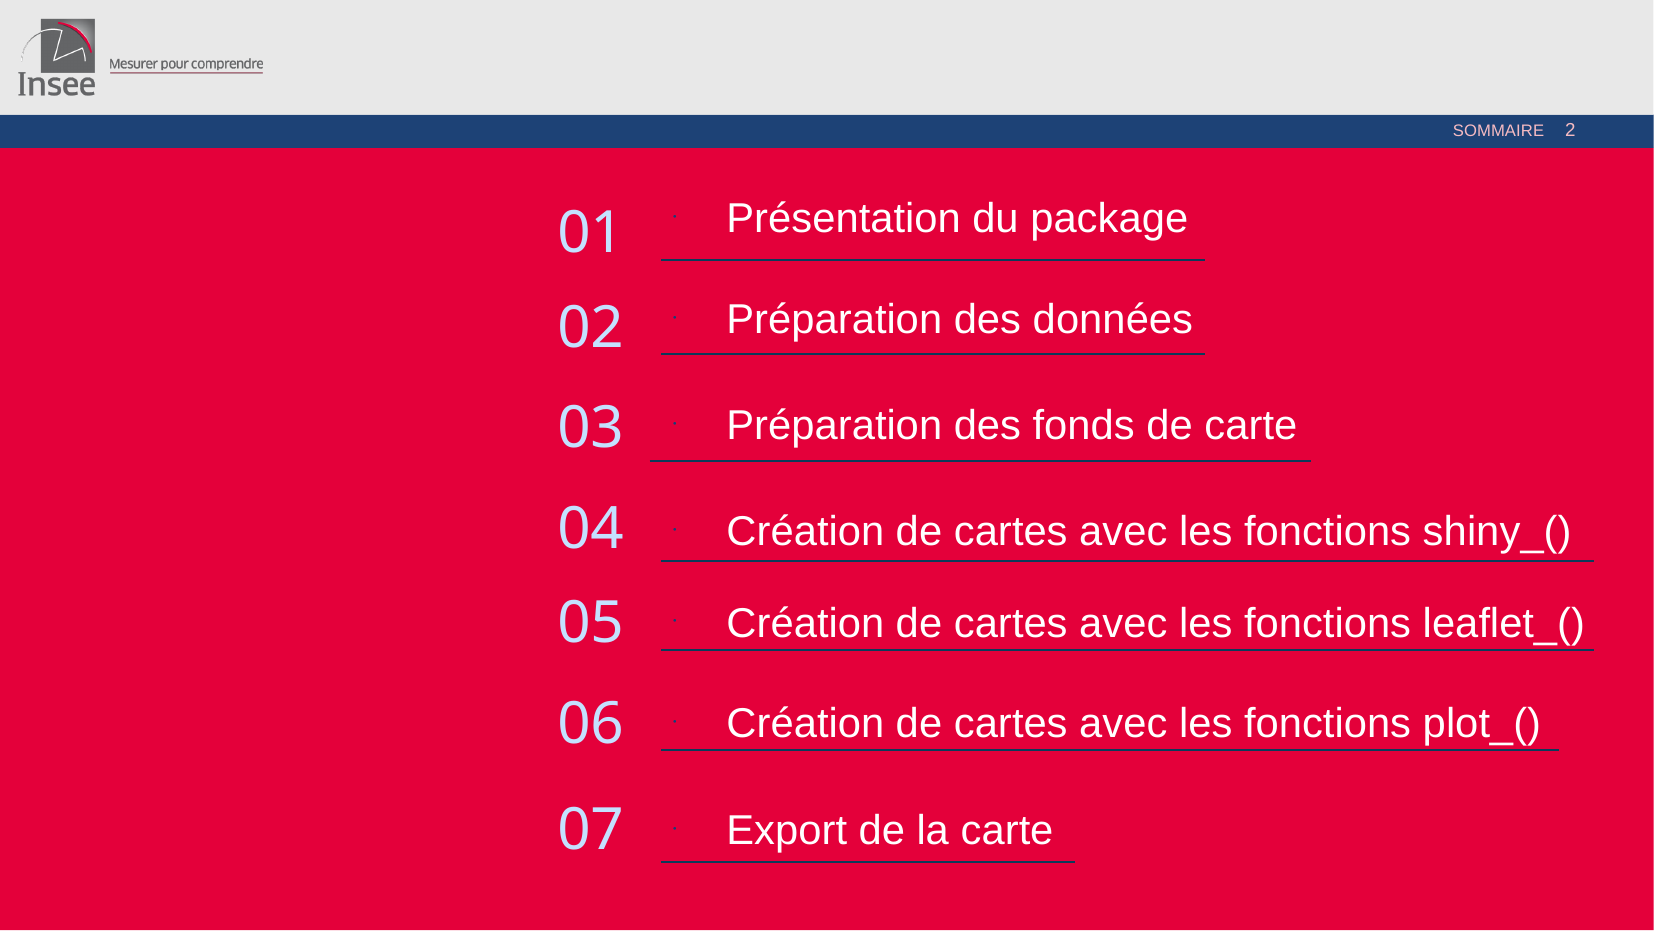

SOMMAIRE
2
# 01
Présentation du package
02
Préparation des données
03
Préparation des fonds de carte
04
Création de cartes avec les fonctions shiny_()
05
Création de cartes avec les fonctions leaflet_()
06
Création de cartes avec les fonctions plot_()
07
Export de la carte